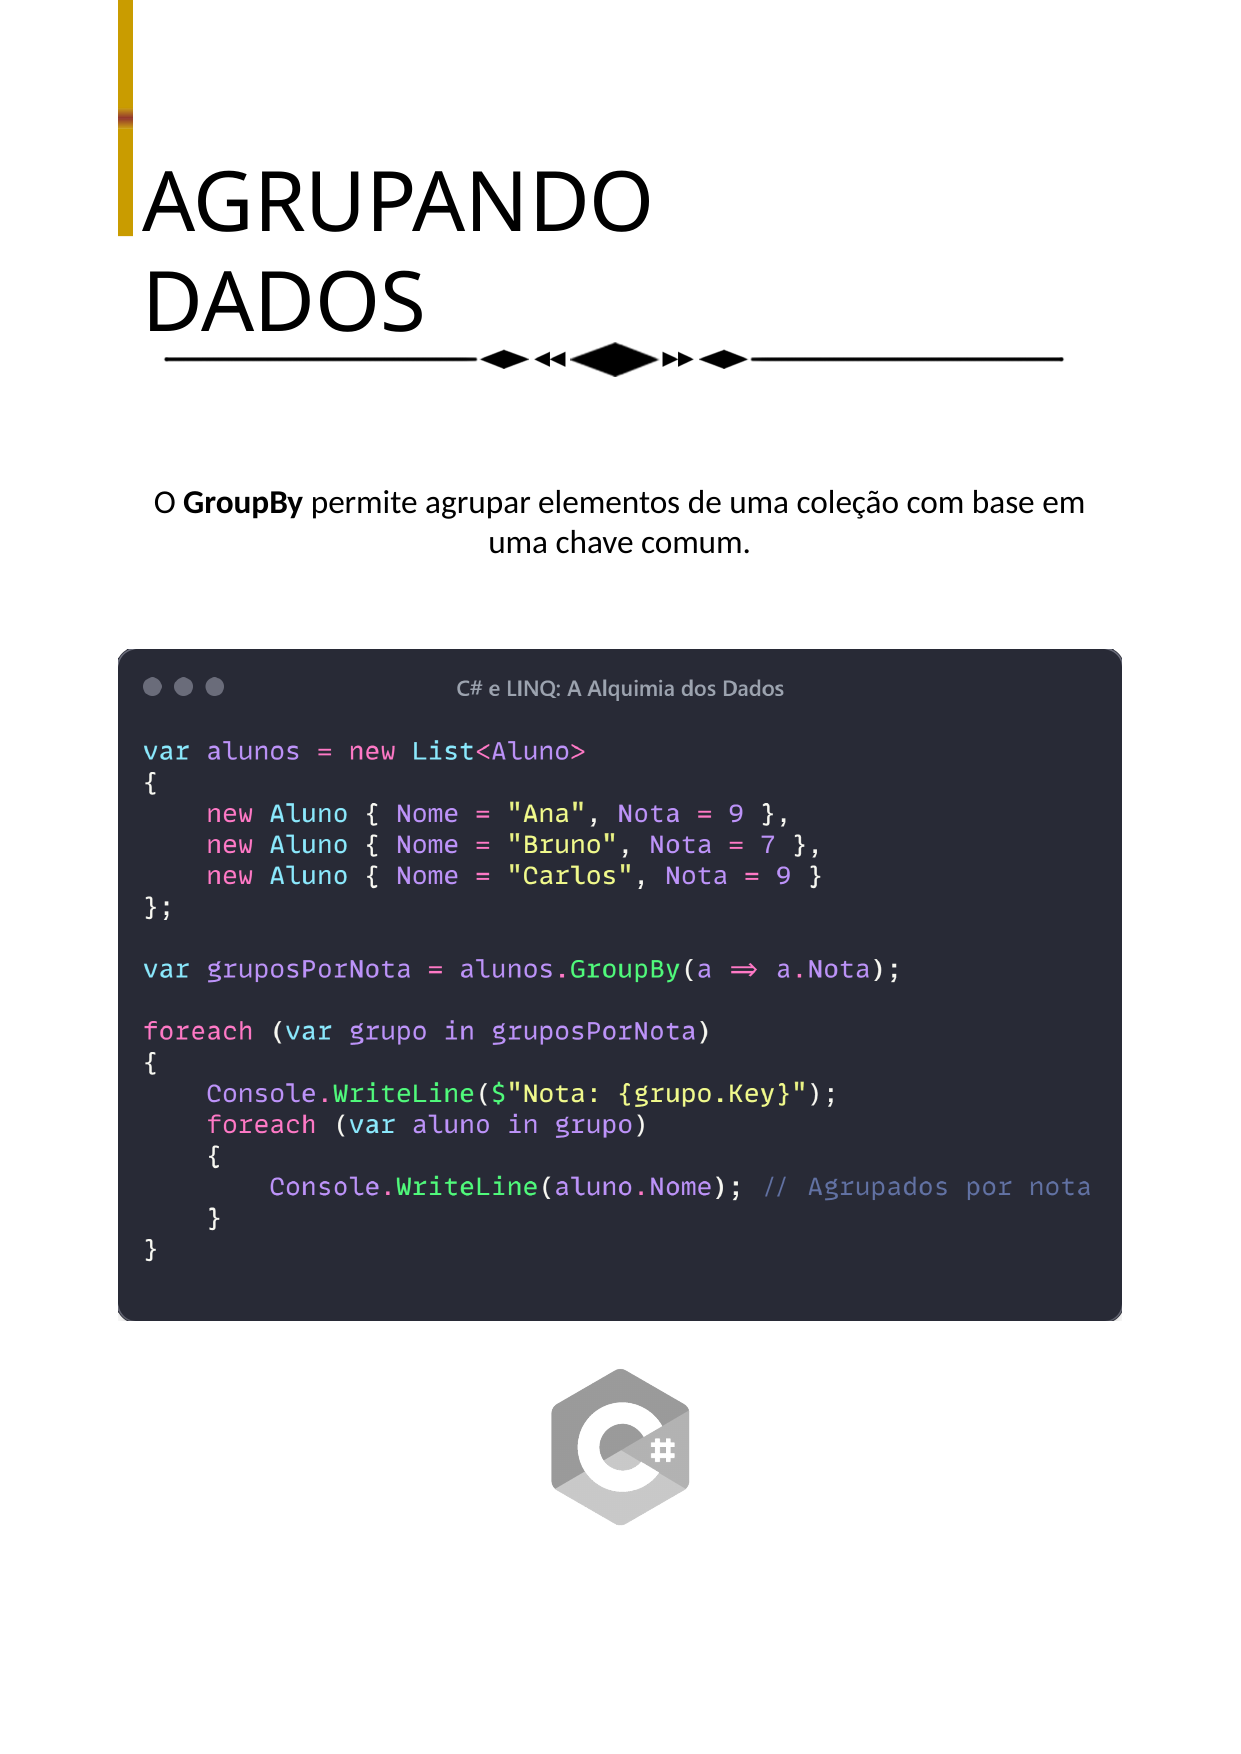

AGRUPANDO DADOS
O GroupBy permite agrupar elementos de uma coleção com base em uma chave comum.